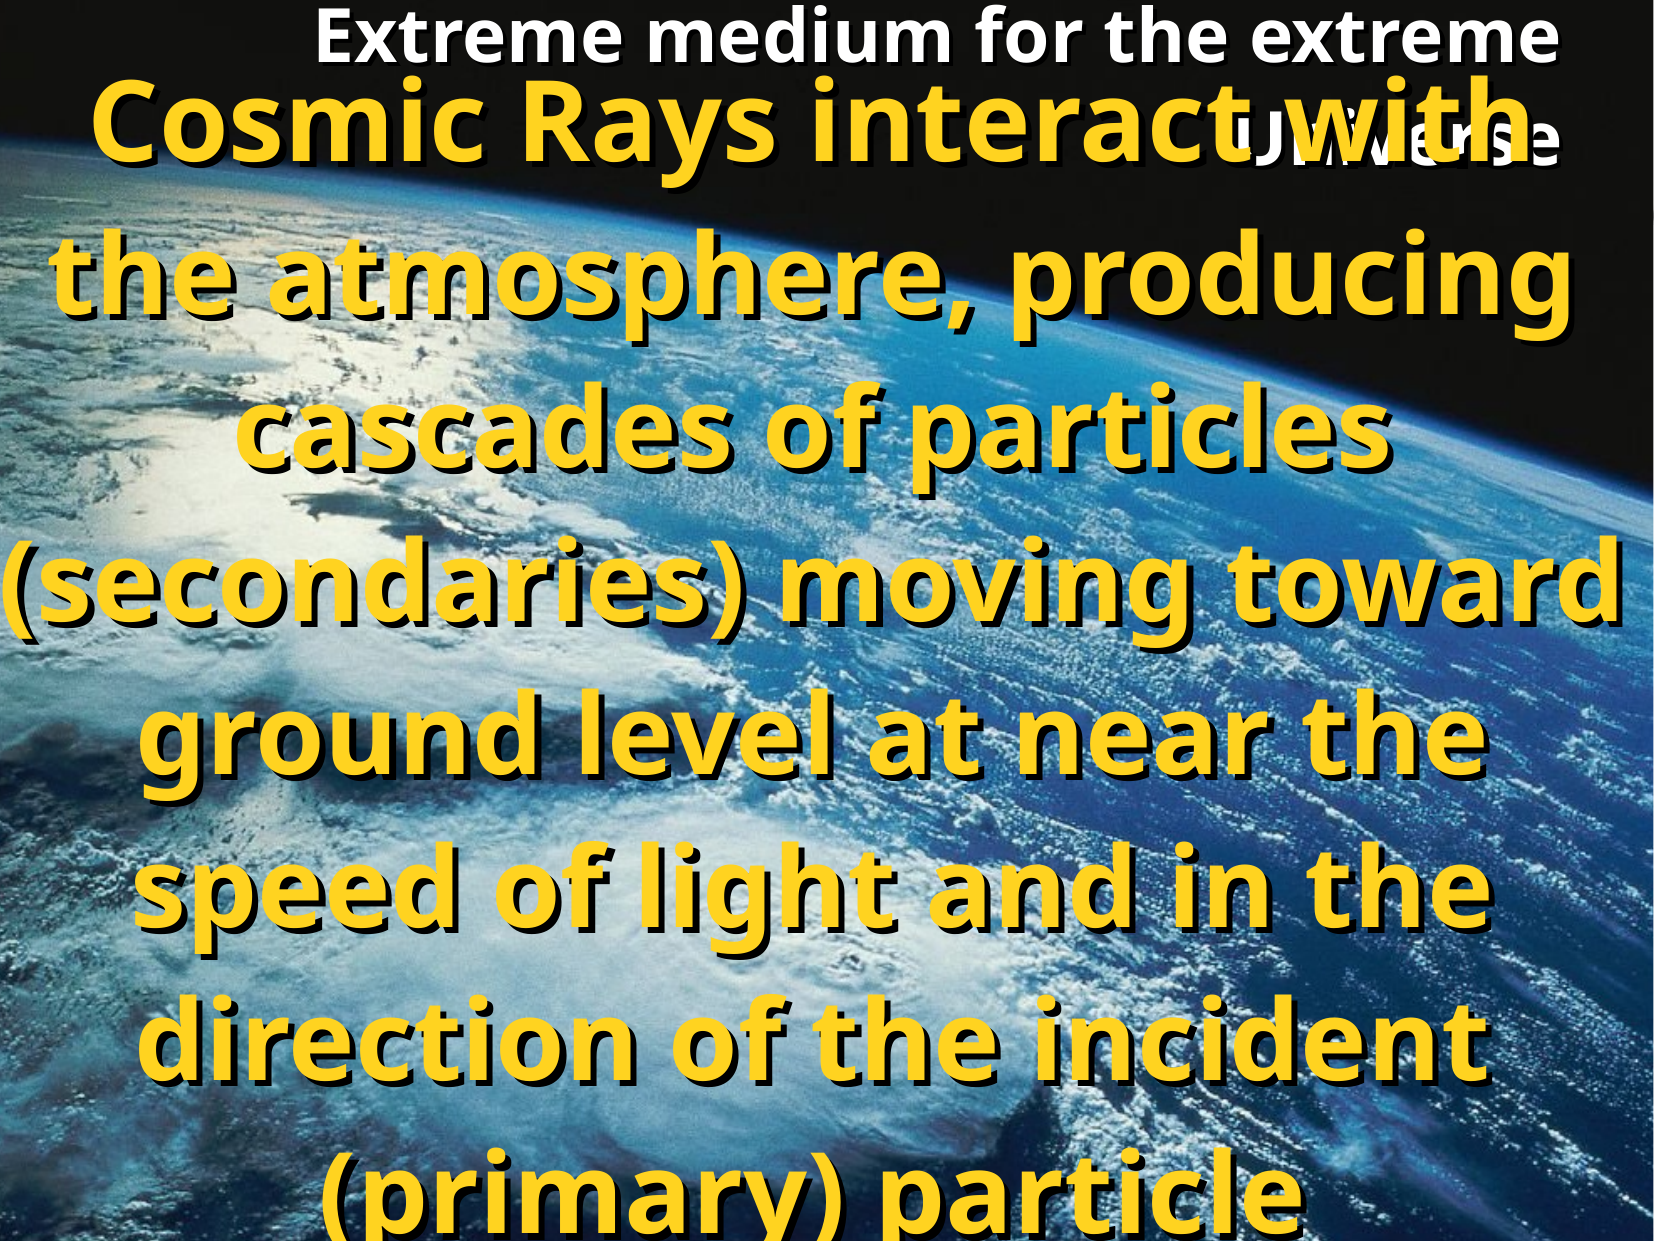

# Extreme medium for the extreme Universe
Cosmic Rays interact with the atmosphere, producing cascades of particles (secondaries) moving toward ground level at near the speed of light and in the direction of the incident (primary) particle
24/Oct/2016
H. Asorey - asoreyh@cab.cnea.gov.ar
11